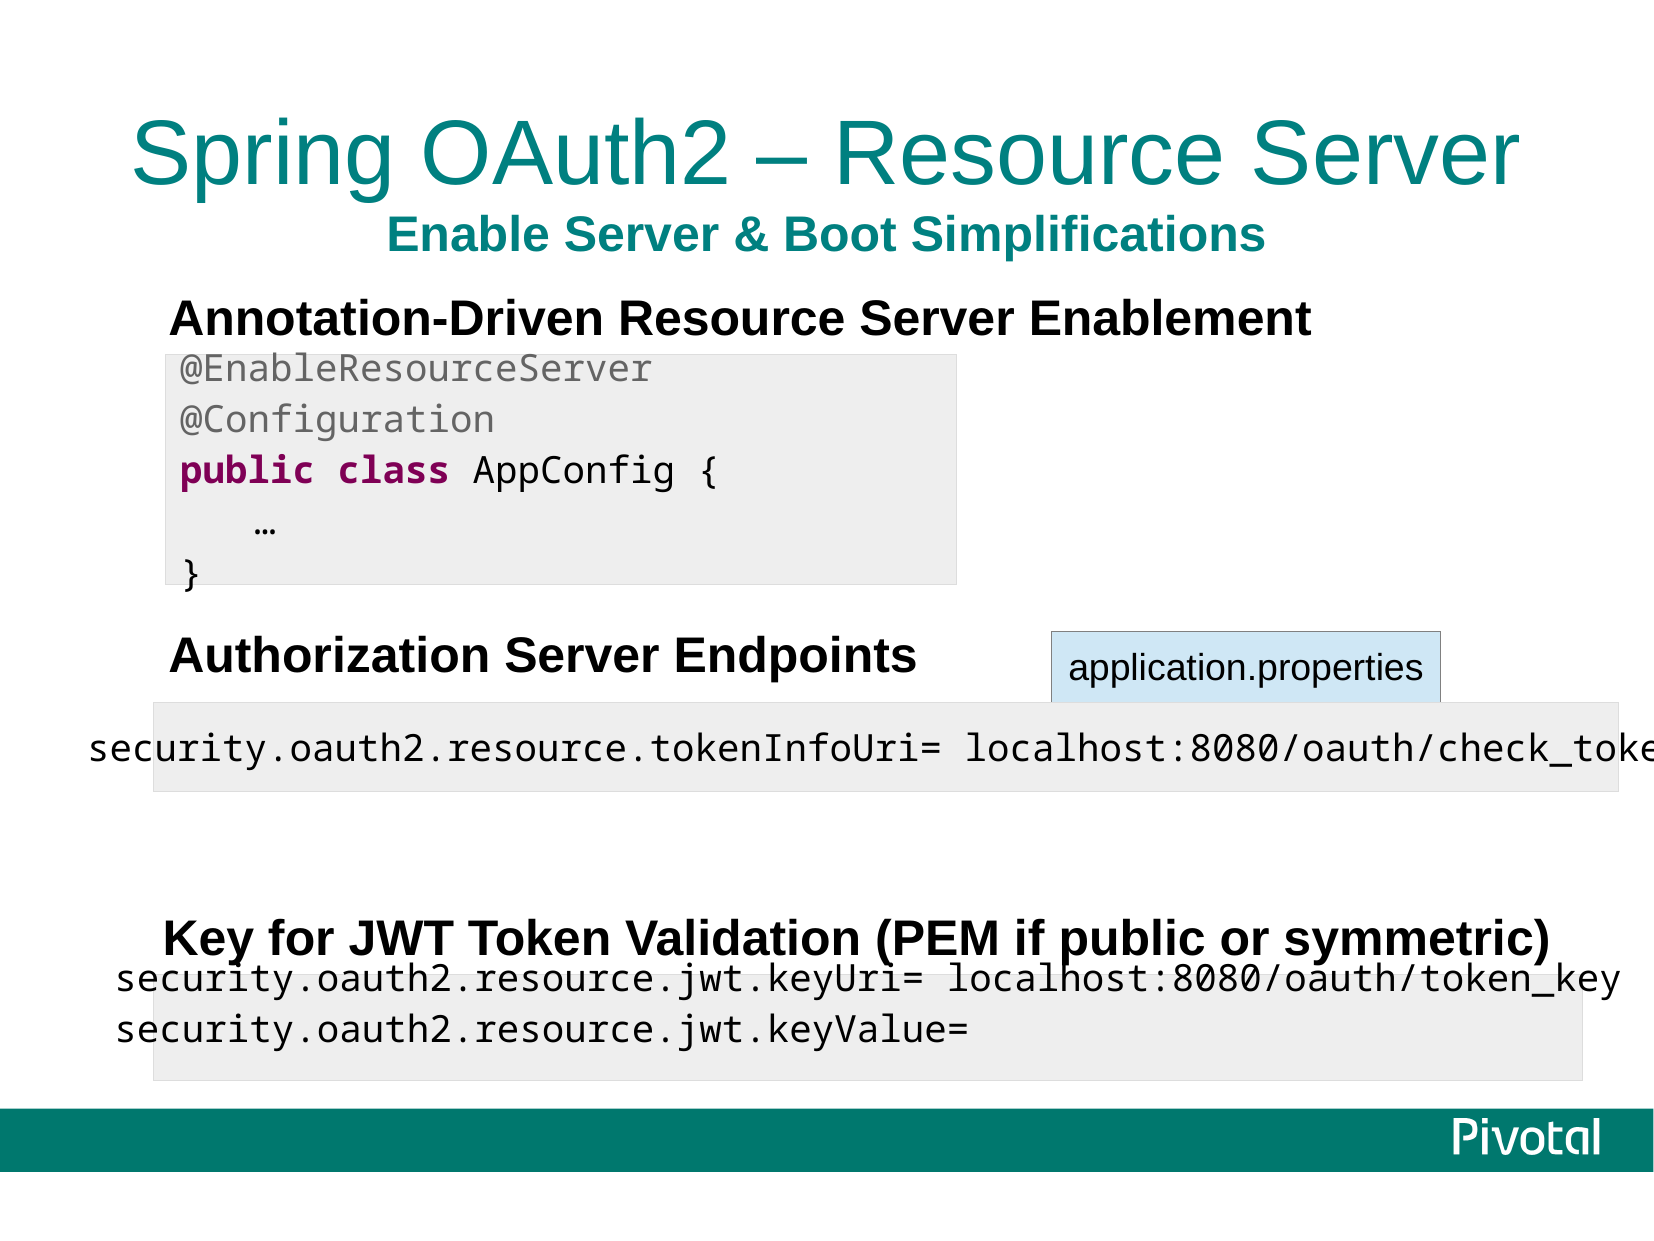

# Spring OAuth2 – Resource Server
Enable Server & Boot Simplifications
Annotation-Driven Resource Server Enablement
@EnableResourceServer
@Configuration
public class AppConfig {
	…
}
Authorization Server Endpoints
application.properties
security.oauth2.resource.tokenInfoUri= localhost:8080/oauth/check_token
Key for JWT Token Validation (PEM if public or symmetric)
security.oauth2.resource.jwt.keyUri= localhost:8080/oauth/token_key
security.oauth2.resource.jwt.keyValue=